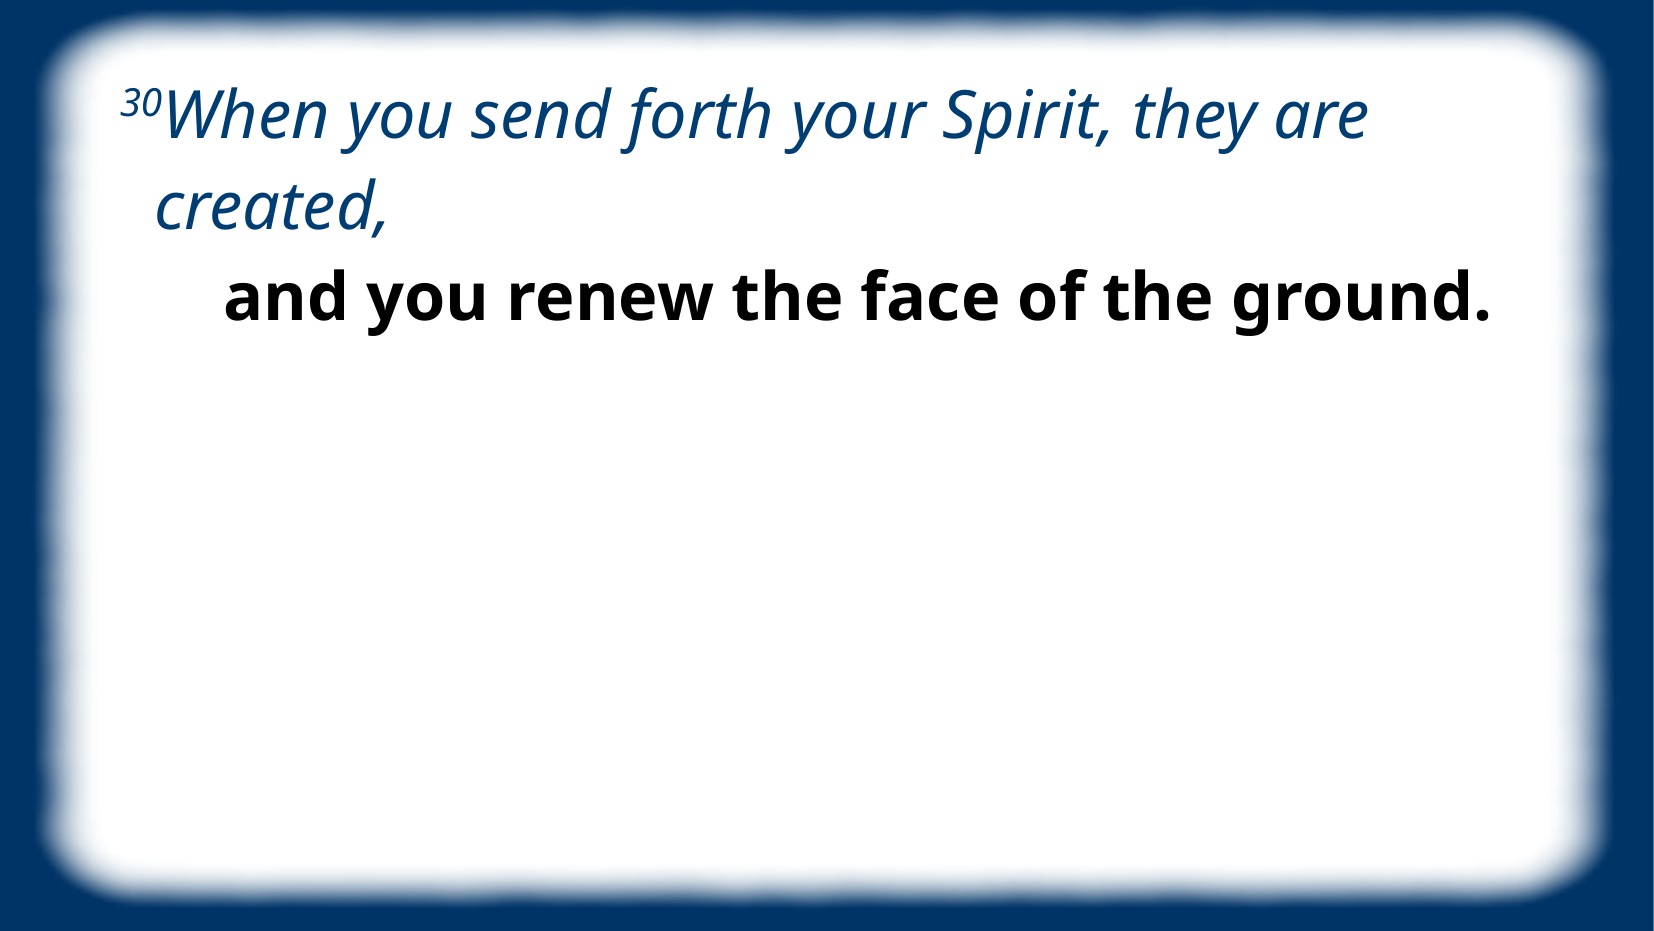

30When you send forth your Spirit, they are
 created,
 and you renew the face of the ground.